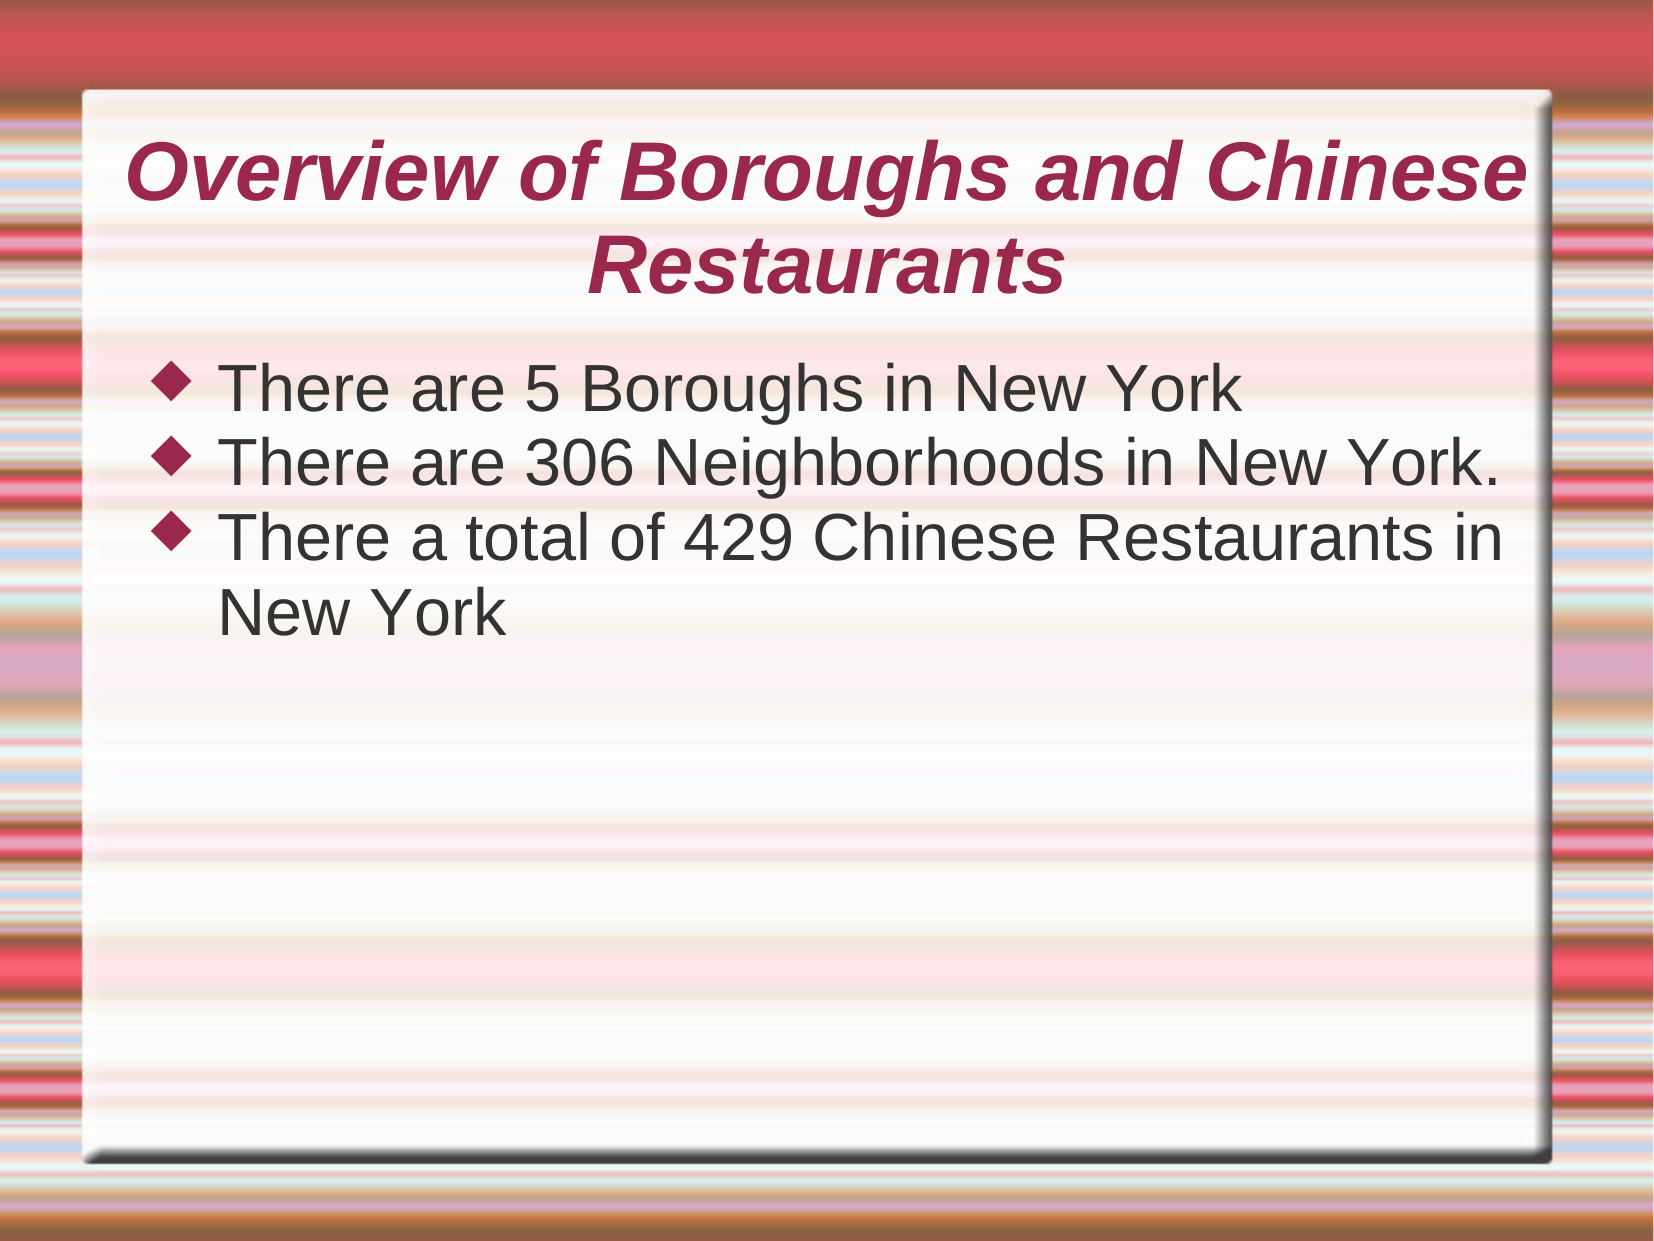

# Overview of Boroughs and Chinese Restaurants
There are 5 Boroughs in New York
There are 306 Neighborhoods in New York.
There a total of 429 Chinese Restaurants in New York